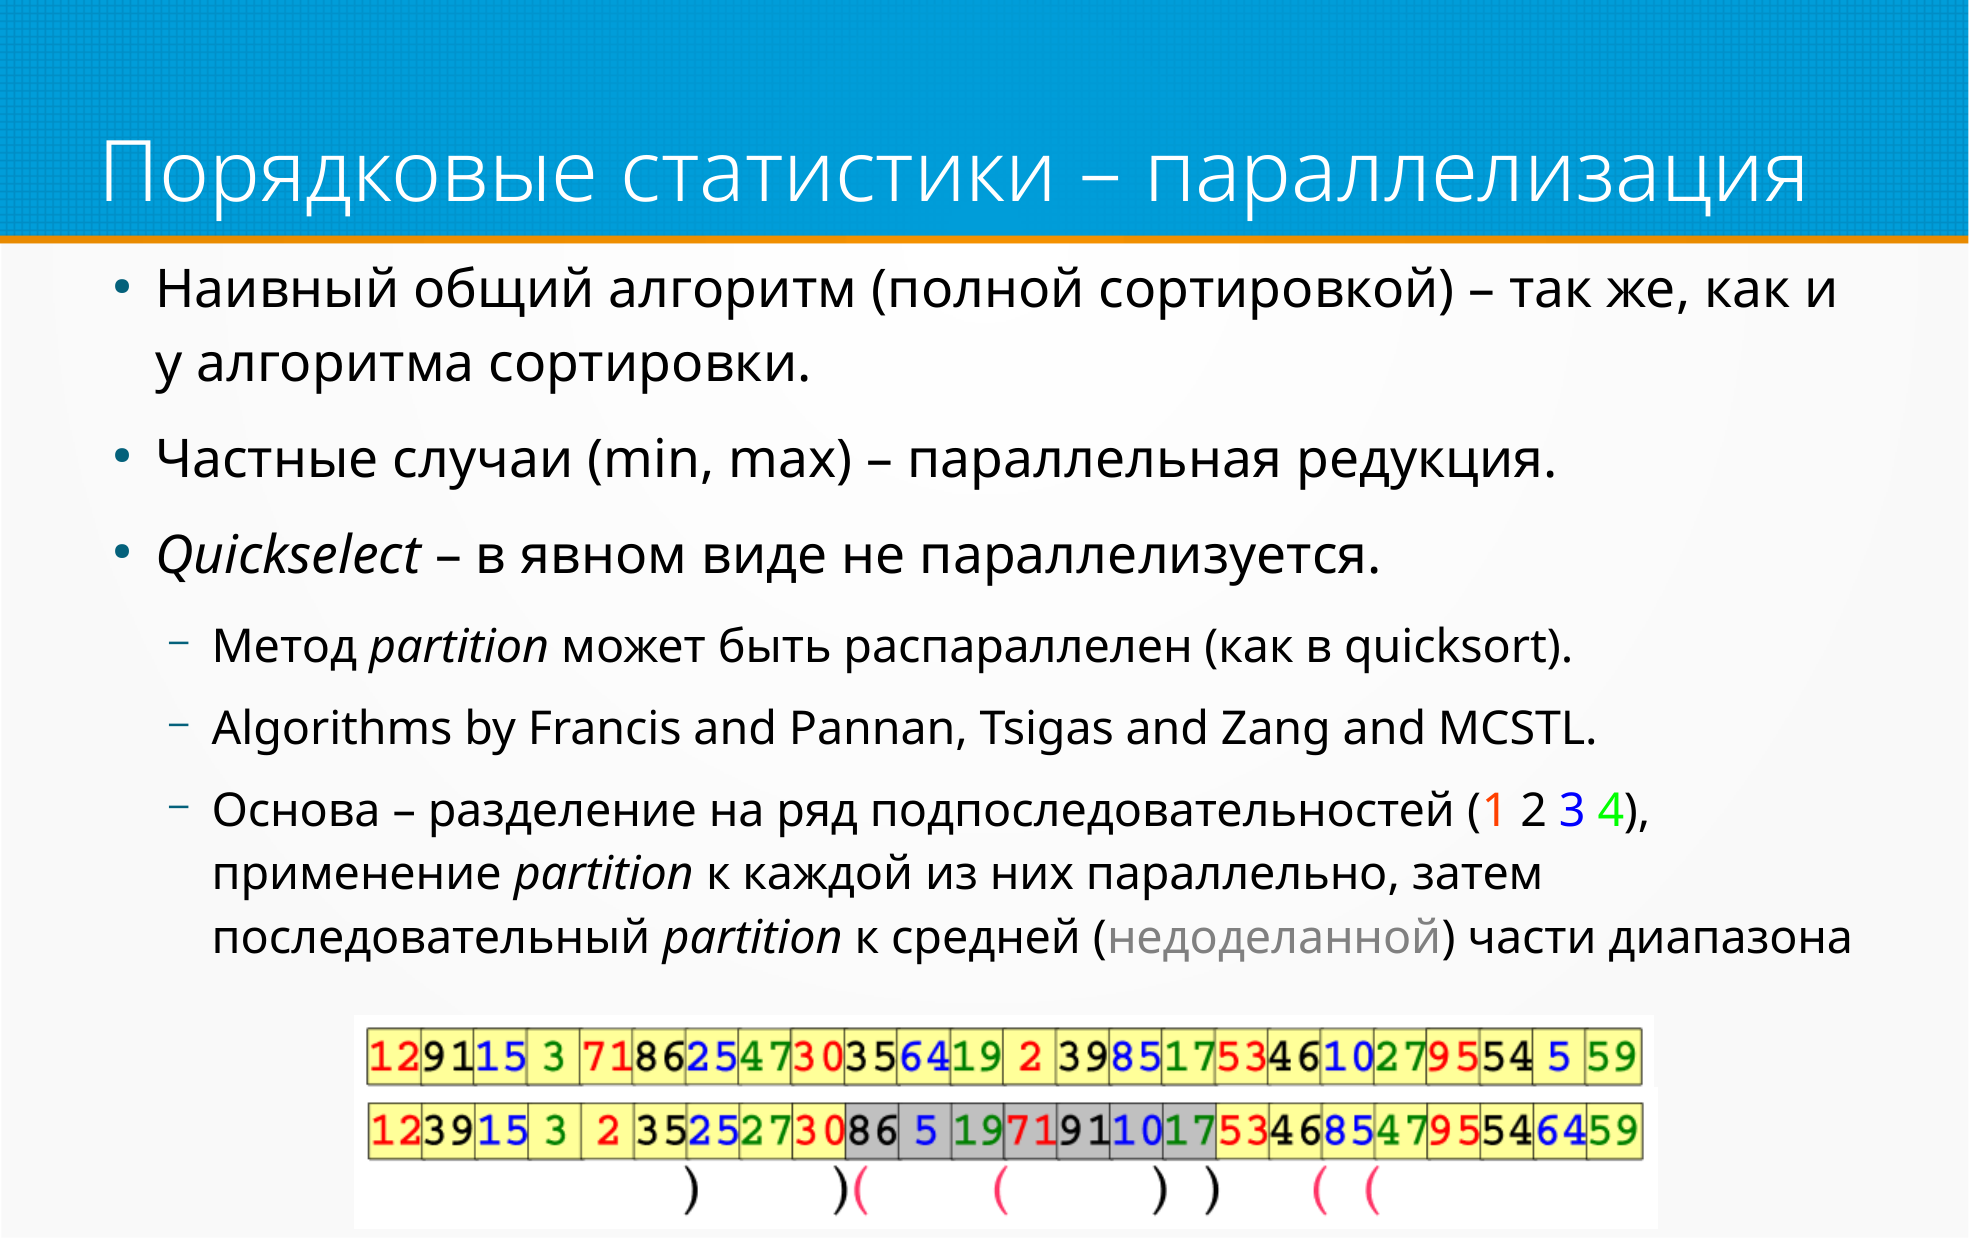

# Порядковые статистики – параллелизация
Наивный общий алгоритм (полной сортировкой) – так же, как и у алгоритма сортировки.
Частные случаи (min, max) – параллельная редукция.
Quickselect – в явном виде не параллелизуется.
Метод partition может быть распараллелен (как в quicksort).
Algorithms by Francis and Pannan, Tsigas and Zang and MCSTL.
Основа – разделение на ряд подпоследовательностей (1 2 3 4), применение partition к каждой из них параллельно, затем последовательный partition к средней (недоделанной) части диапазона